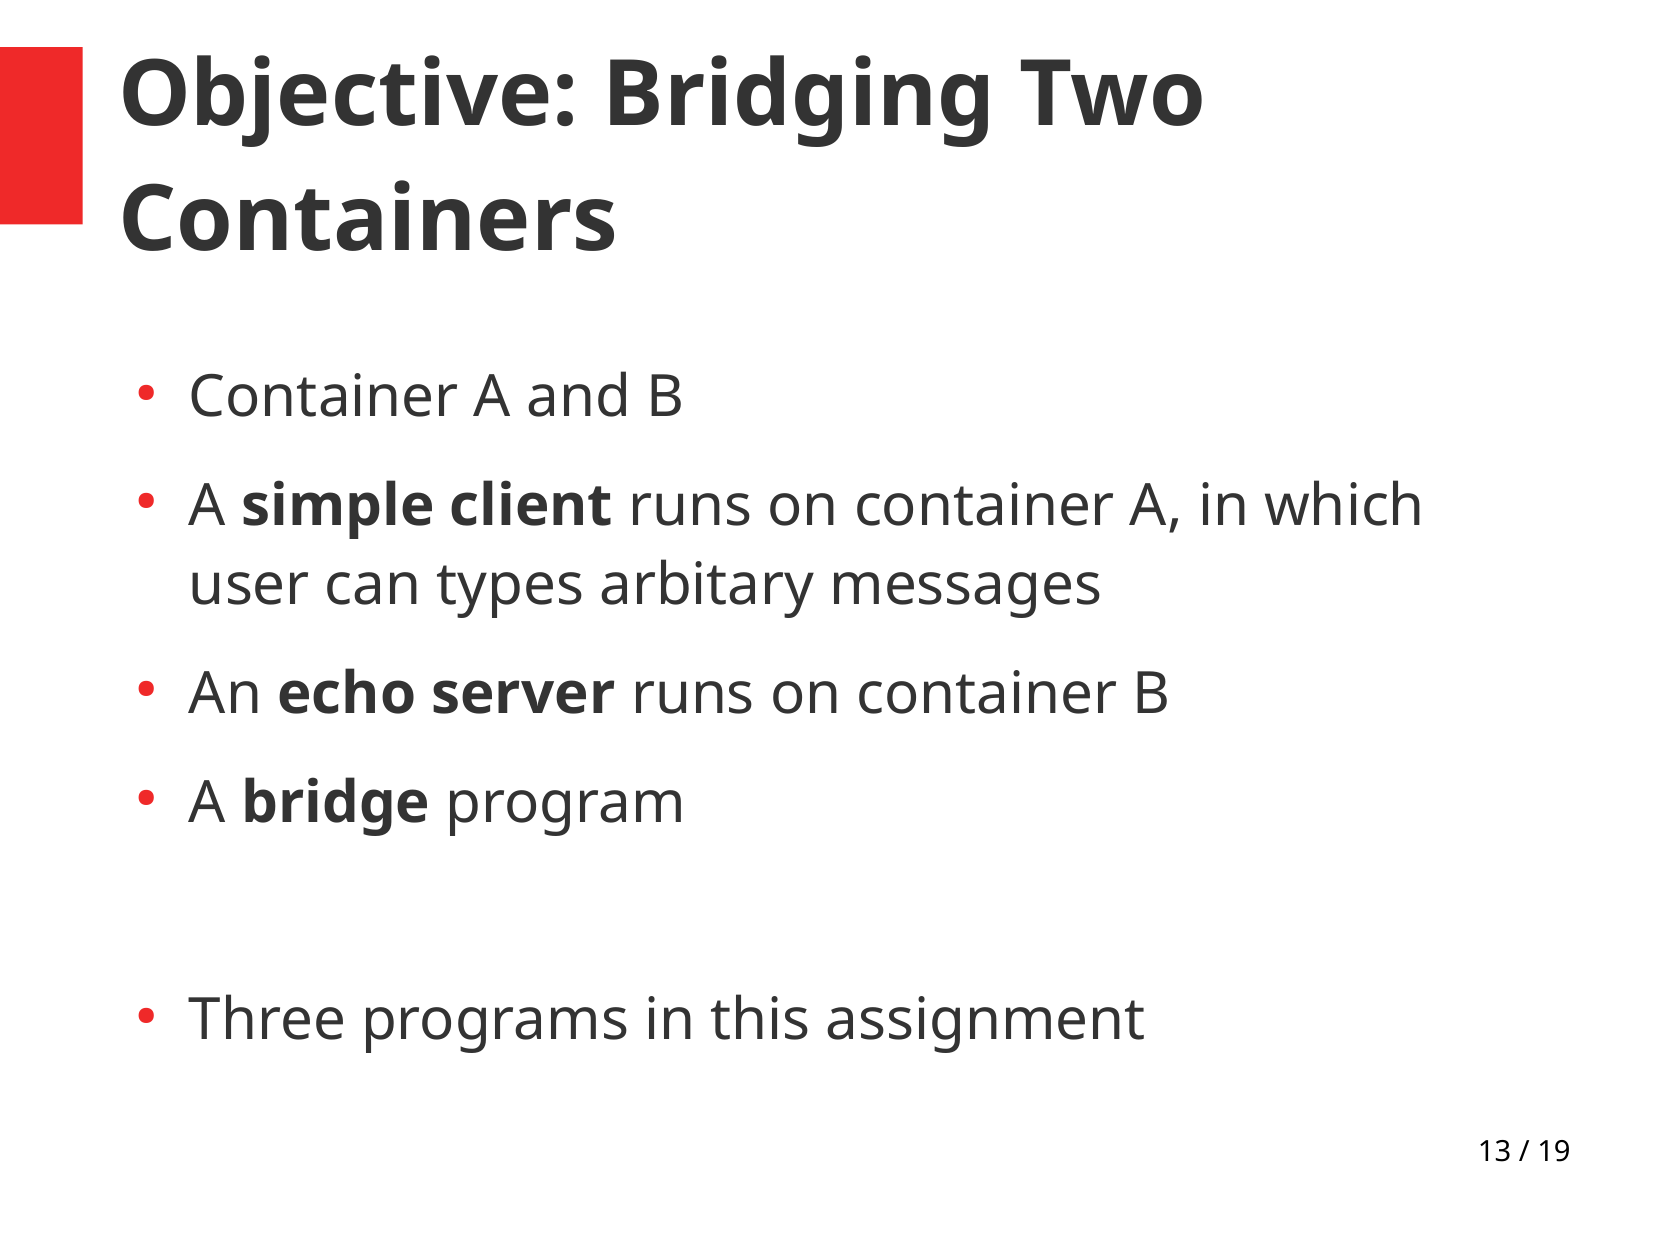

# Objective: Bridging Two Containers
Container A and B
A simple client runs on container A, in which user can types arbitary messages
An echo server runs on container B
A bridge program
Three programs in this assignment
13